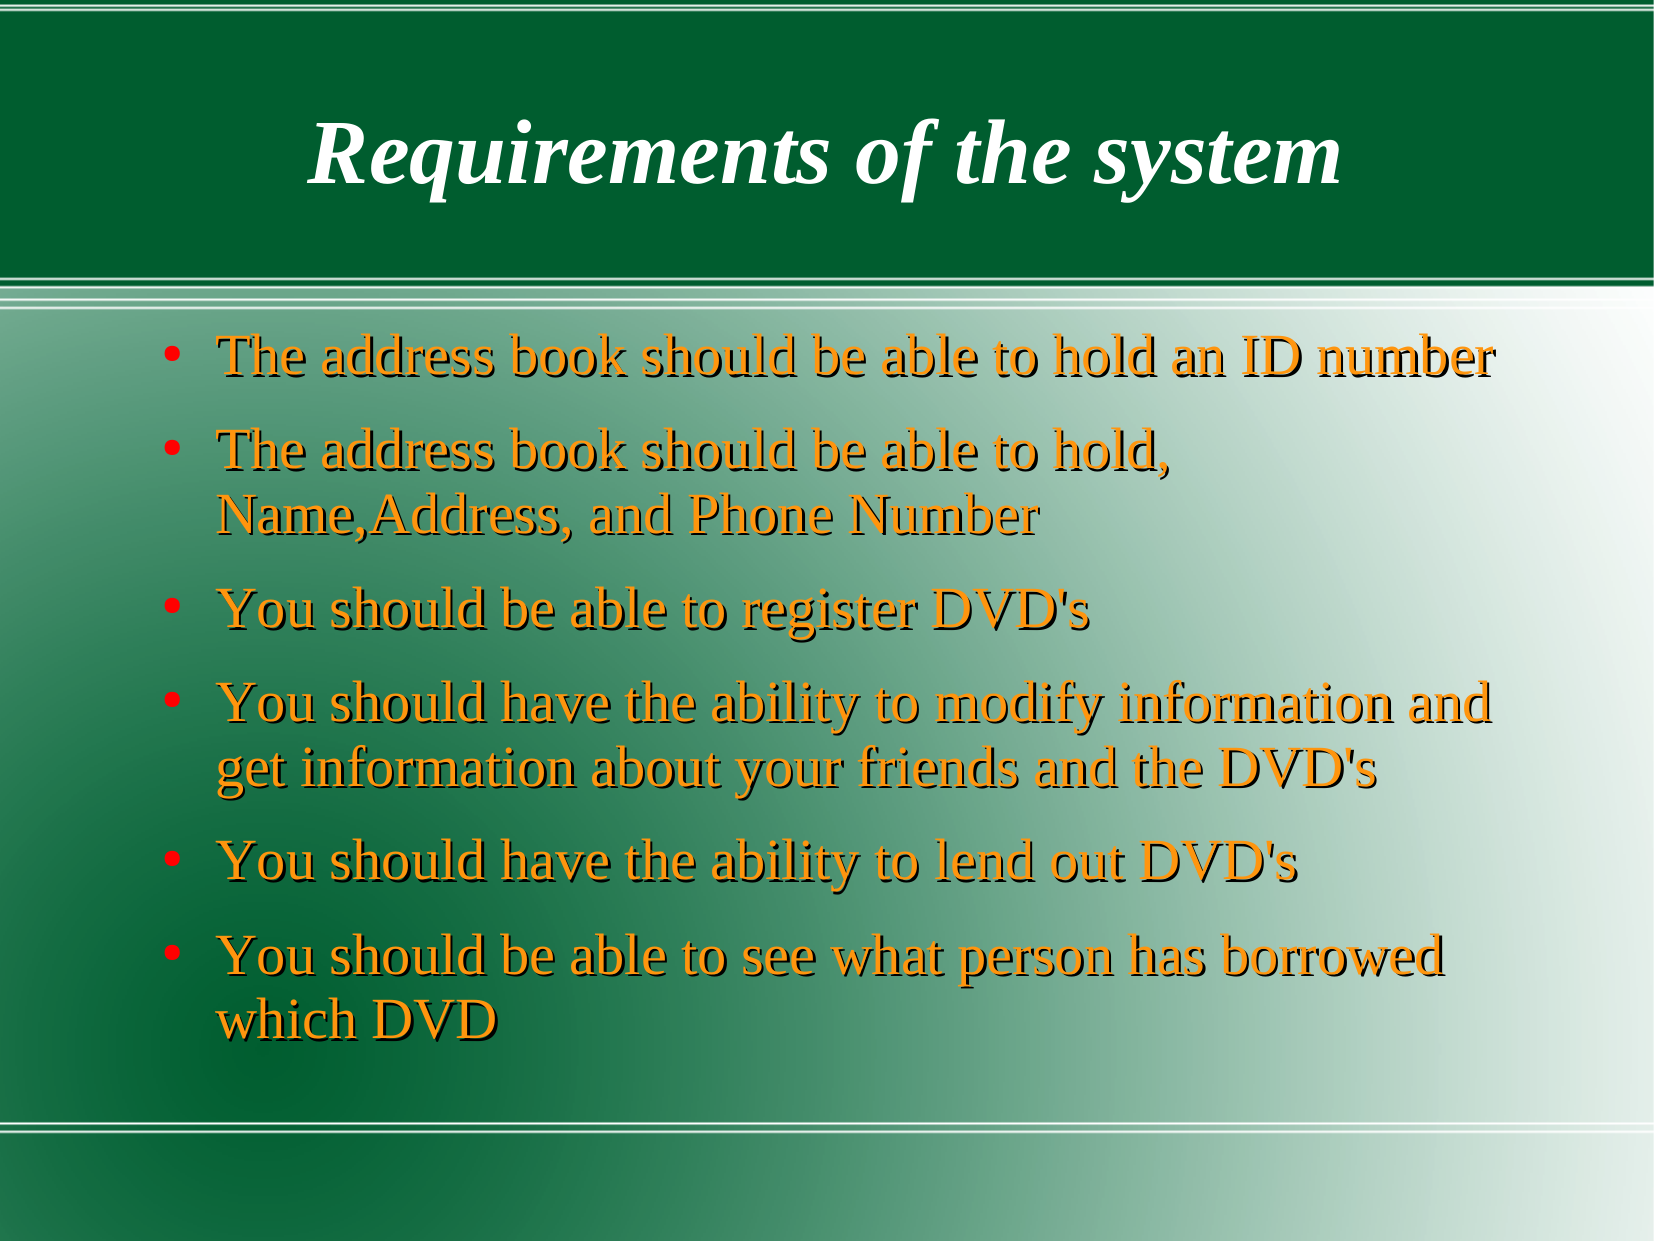

# Requirements of the system
The address book should be able to hold an ID number
The address book should be able to hold, Name,Address, and Phone Number
You should be able to register DVD's
You should have the ability to modify information and get information about your friends and the DVD's
You should have the ability to lend out DVD's
You should be able to see what person has borrowed which DVD